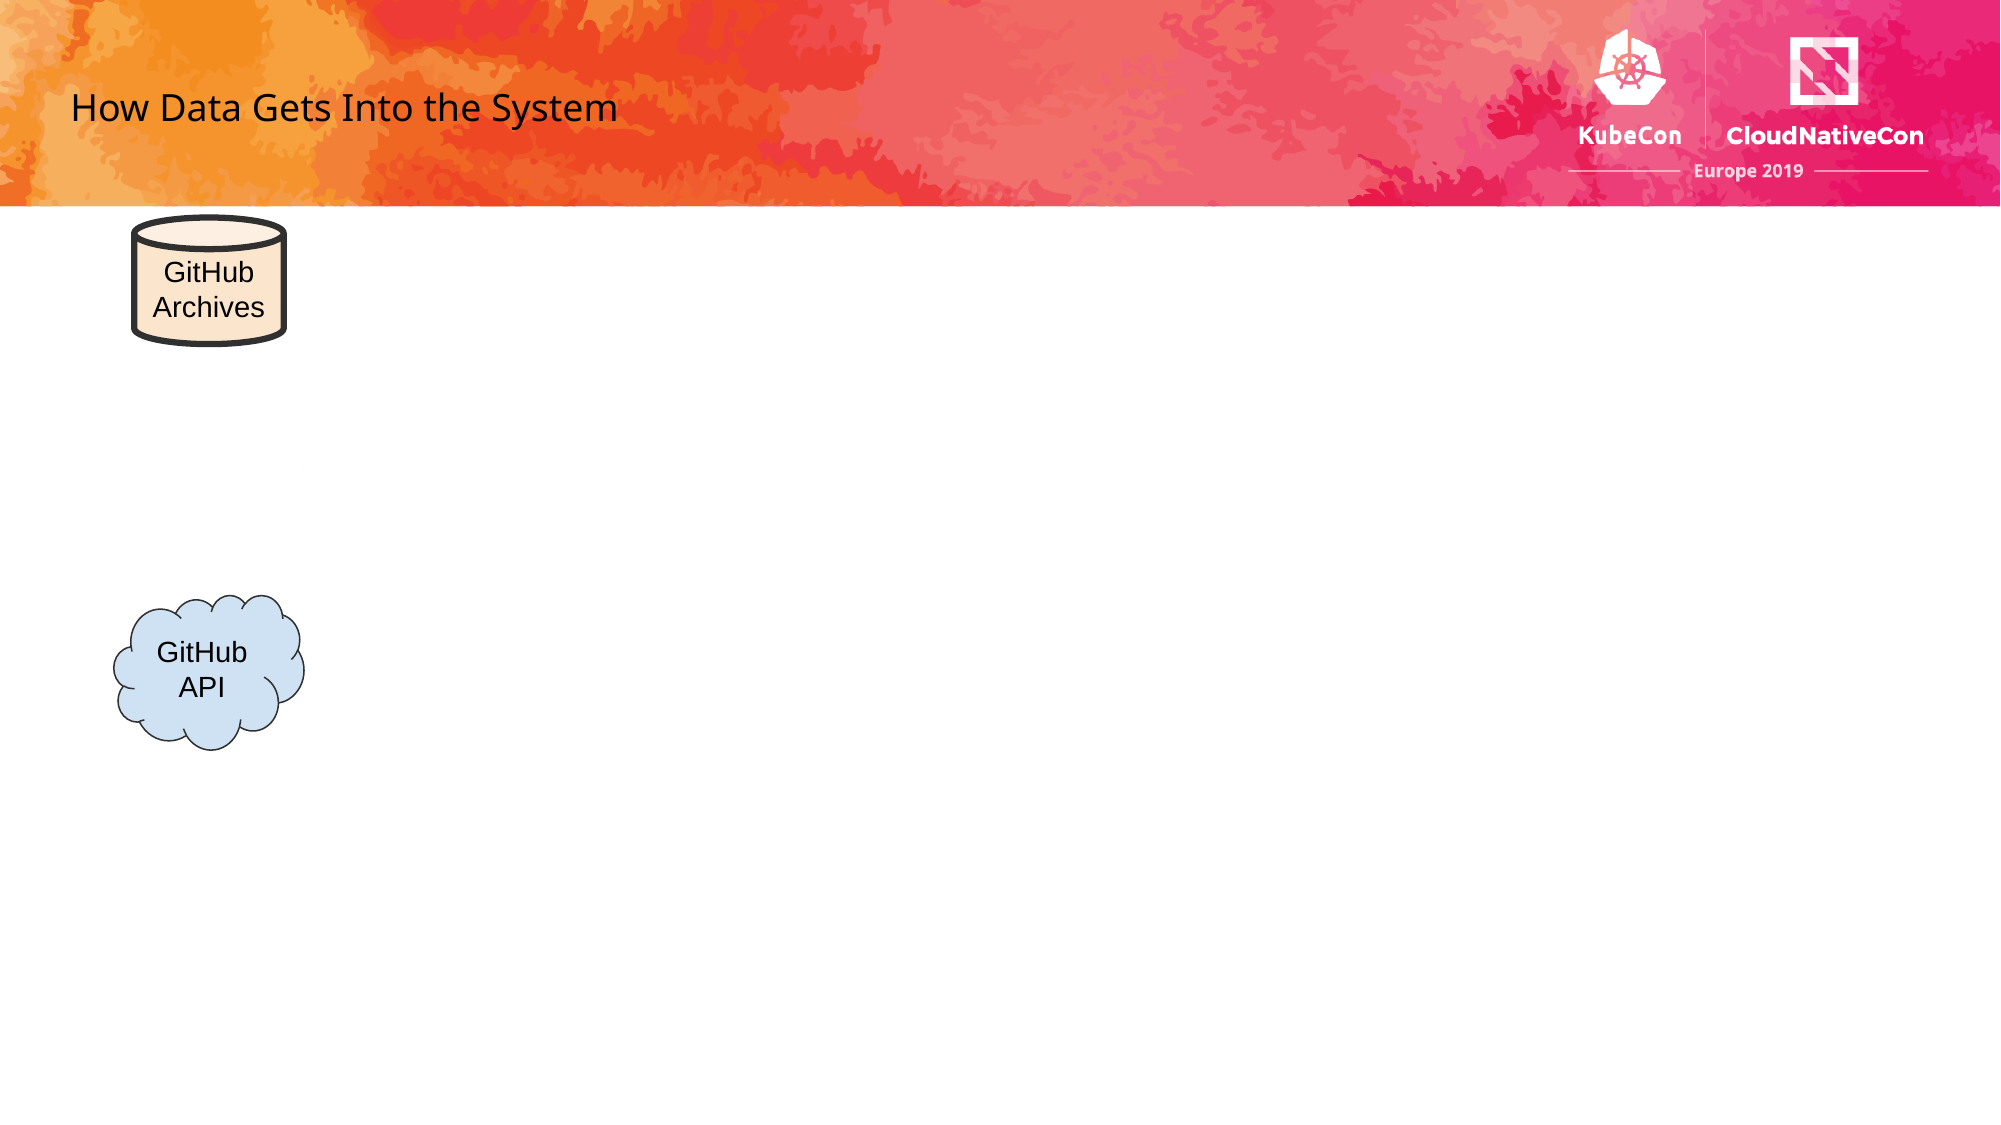

# How Data Gets Into the System
GitHub
Archives
GitHub
API